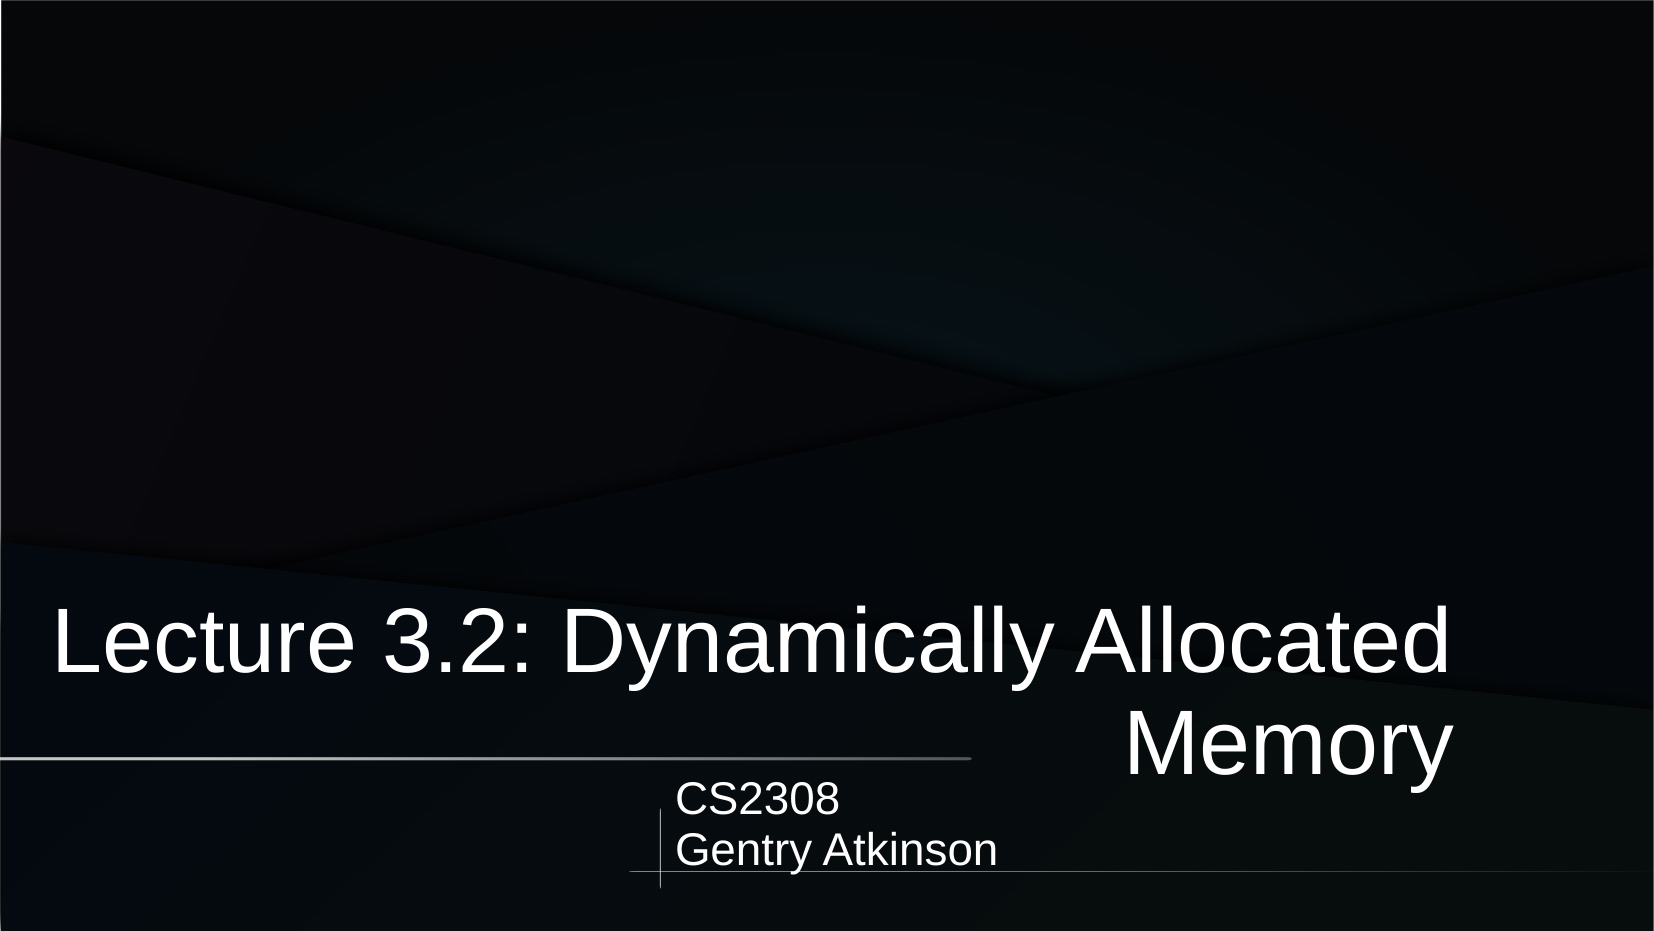

# Lecture 3.2: Dynamically Allocated Memory
CS2308
Gentry Atkinson